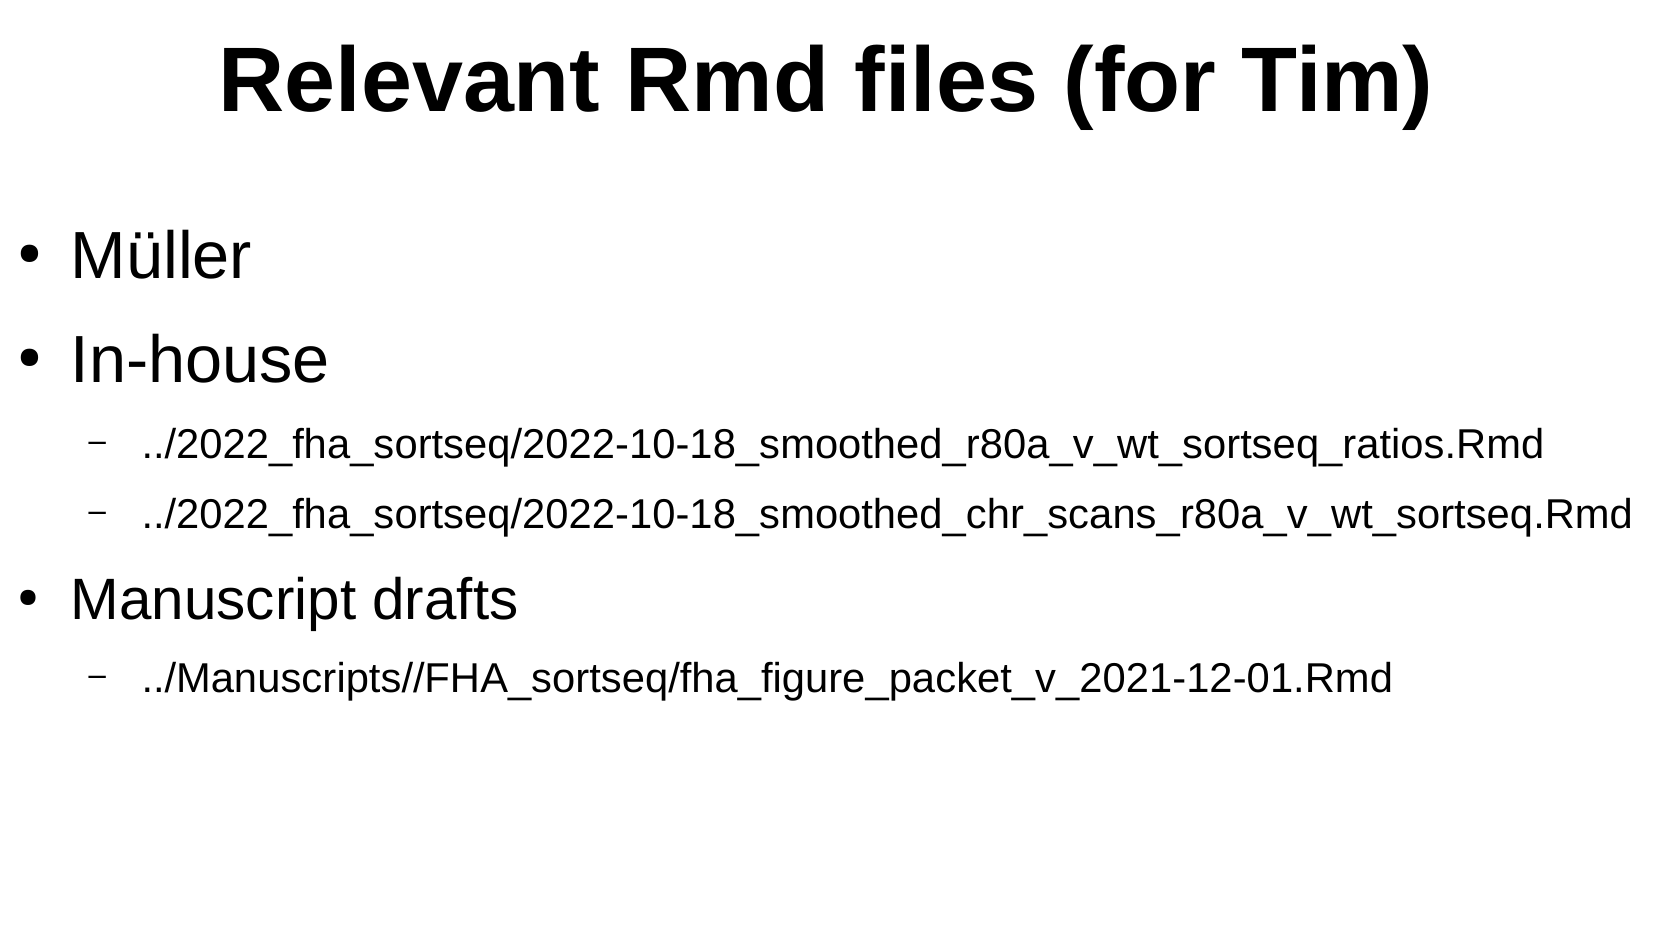

# Relevant Rmd files (for Tim)
Müller
In-house
../2022_fha_sortseq/2022-10-18_smoothed_r80a_v_wt_sortseq_ratios.Rmd
../2022_fha_sortseq/2022-10-18_smoothed_chr_scans_r80a_v_wt_sortseq.Rmd
Manuscript drafts
../Manuscripts//FHA_sortseq/fha_figure_packet_v_2021-12-01.Rmd